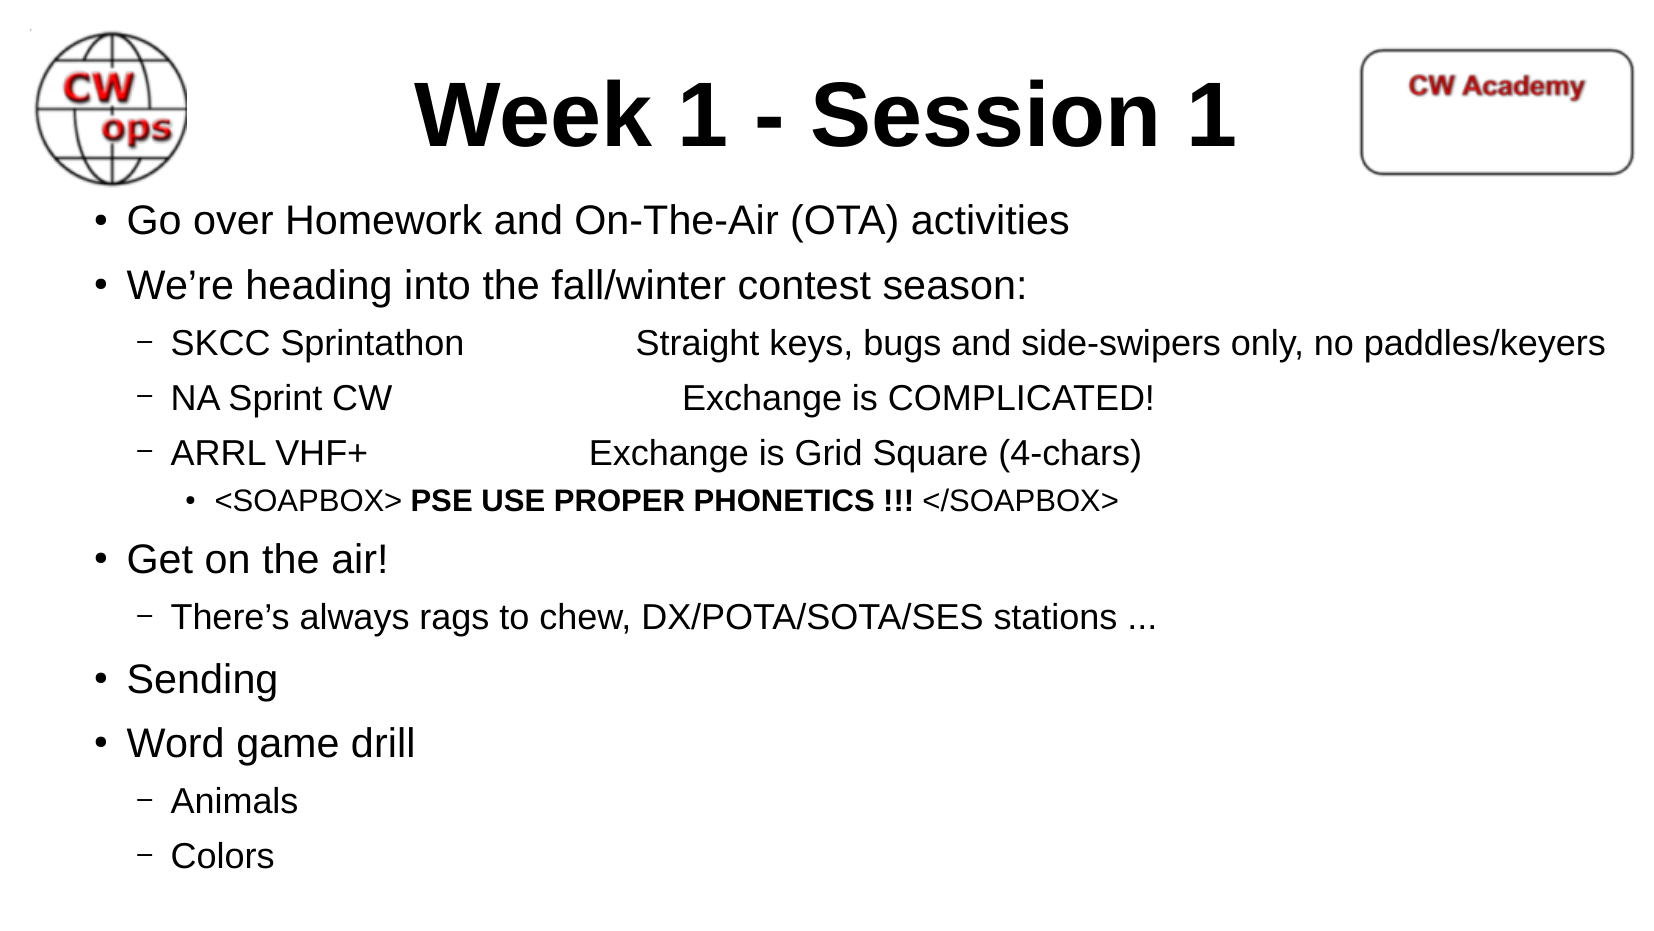

# Week 1 - Session 1
Go over Homework and On-The-Air (OTA) activities
We’re heading into the fall/winter contest season:
SKCC Sprintathon		 	 	 	Straight keys, bugs and side-swipers only, no paddles/keyers
NA Sprint CW			 		 		 		 		Exchange is COMPLICATED!
ARRL VHF+	 		 	 		Exchange is Grid Square (4-chars)
<SOAPBOX> PSE USE PROPER PHONETICS !!! </SOAPBOX>
Get on the air!
There’s always rags to chew, DX/POTA/SOTA/SES stations ...
Sending
Word game drill
Animals
Colors